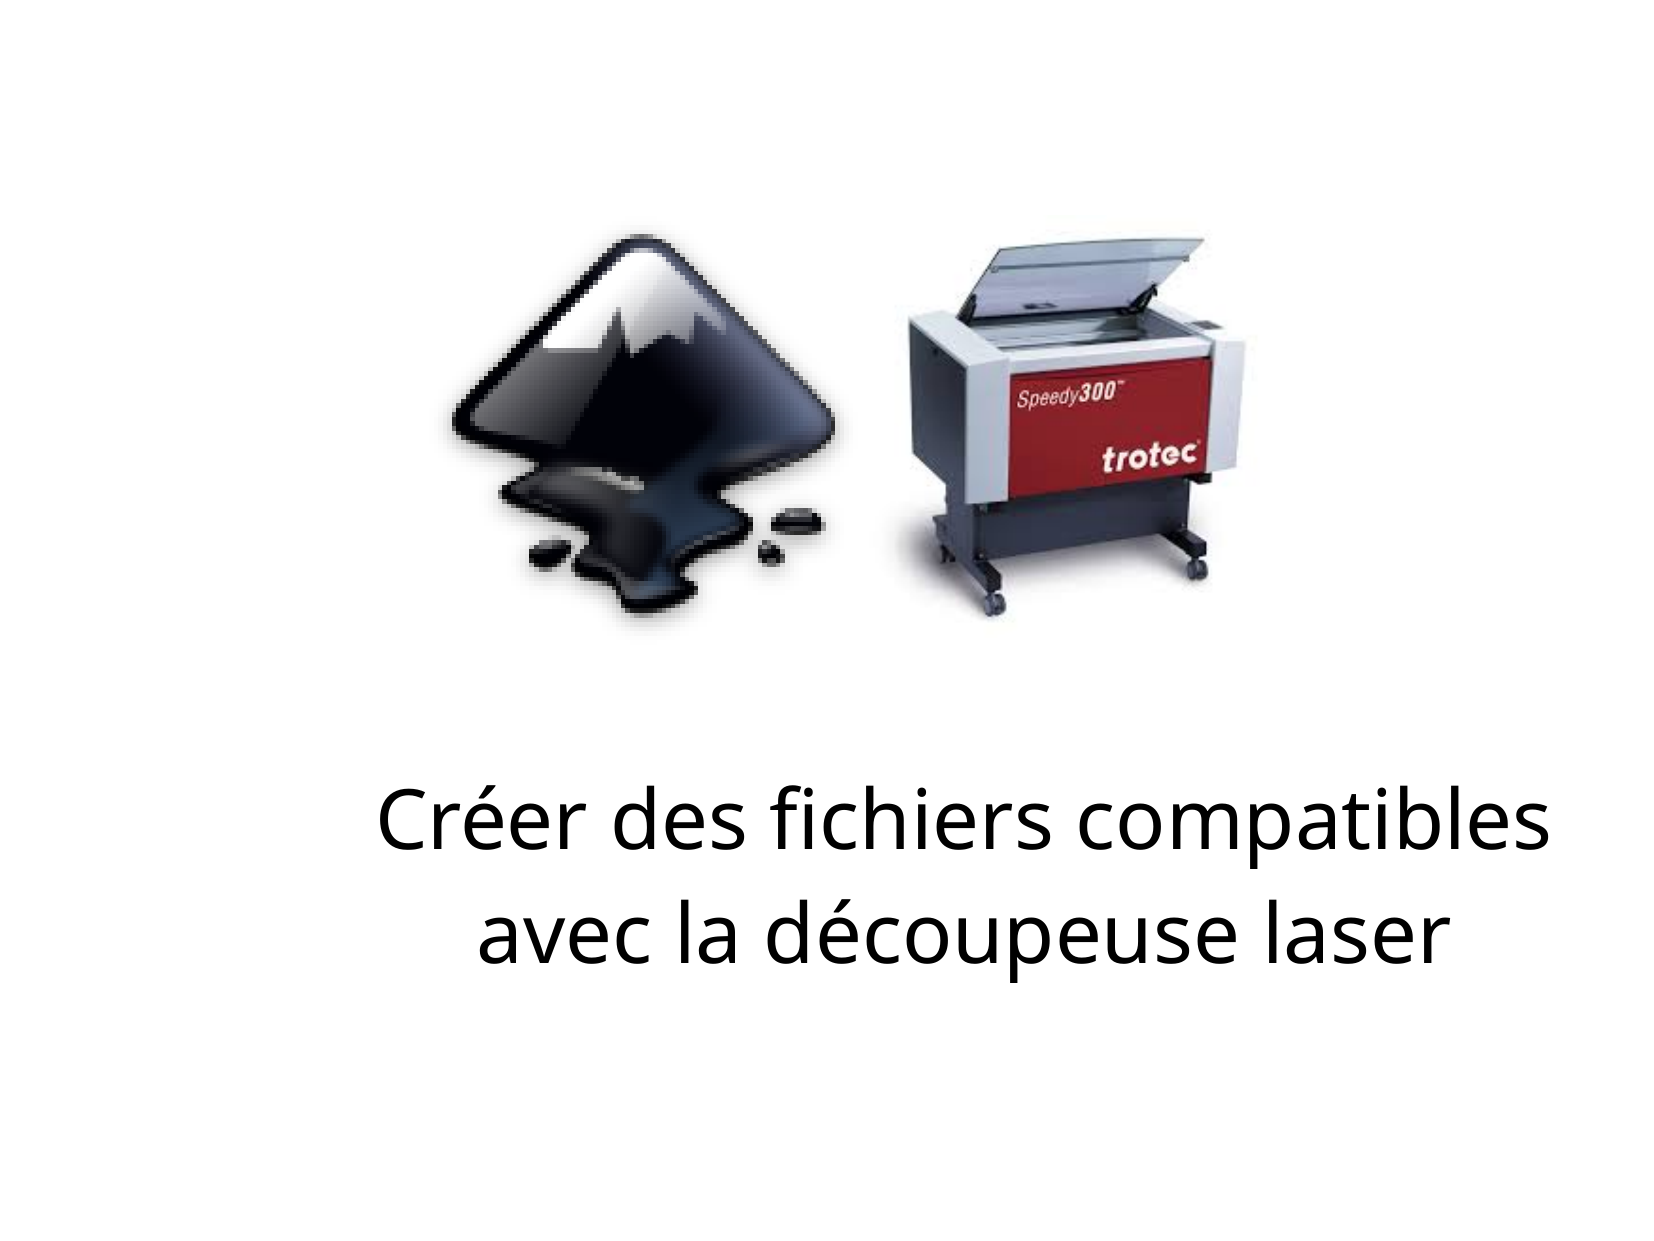

Créer des fichiers compatibles
avec la découpeuse laser